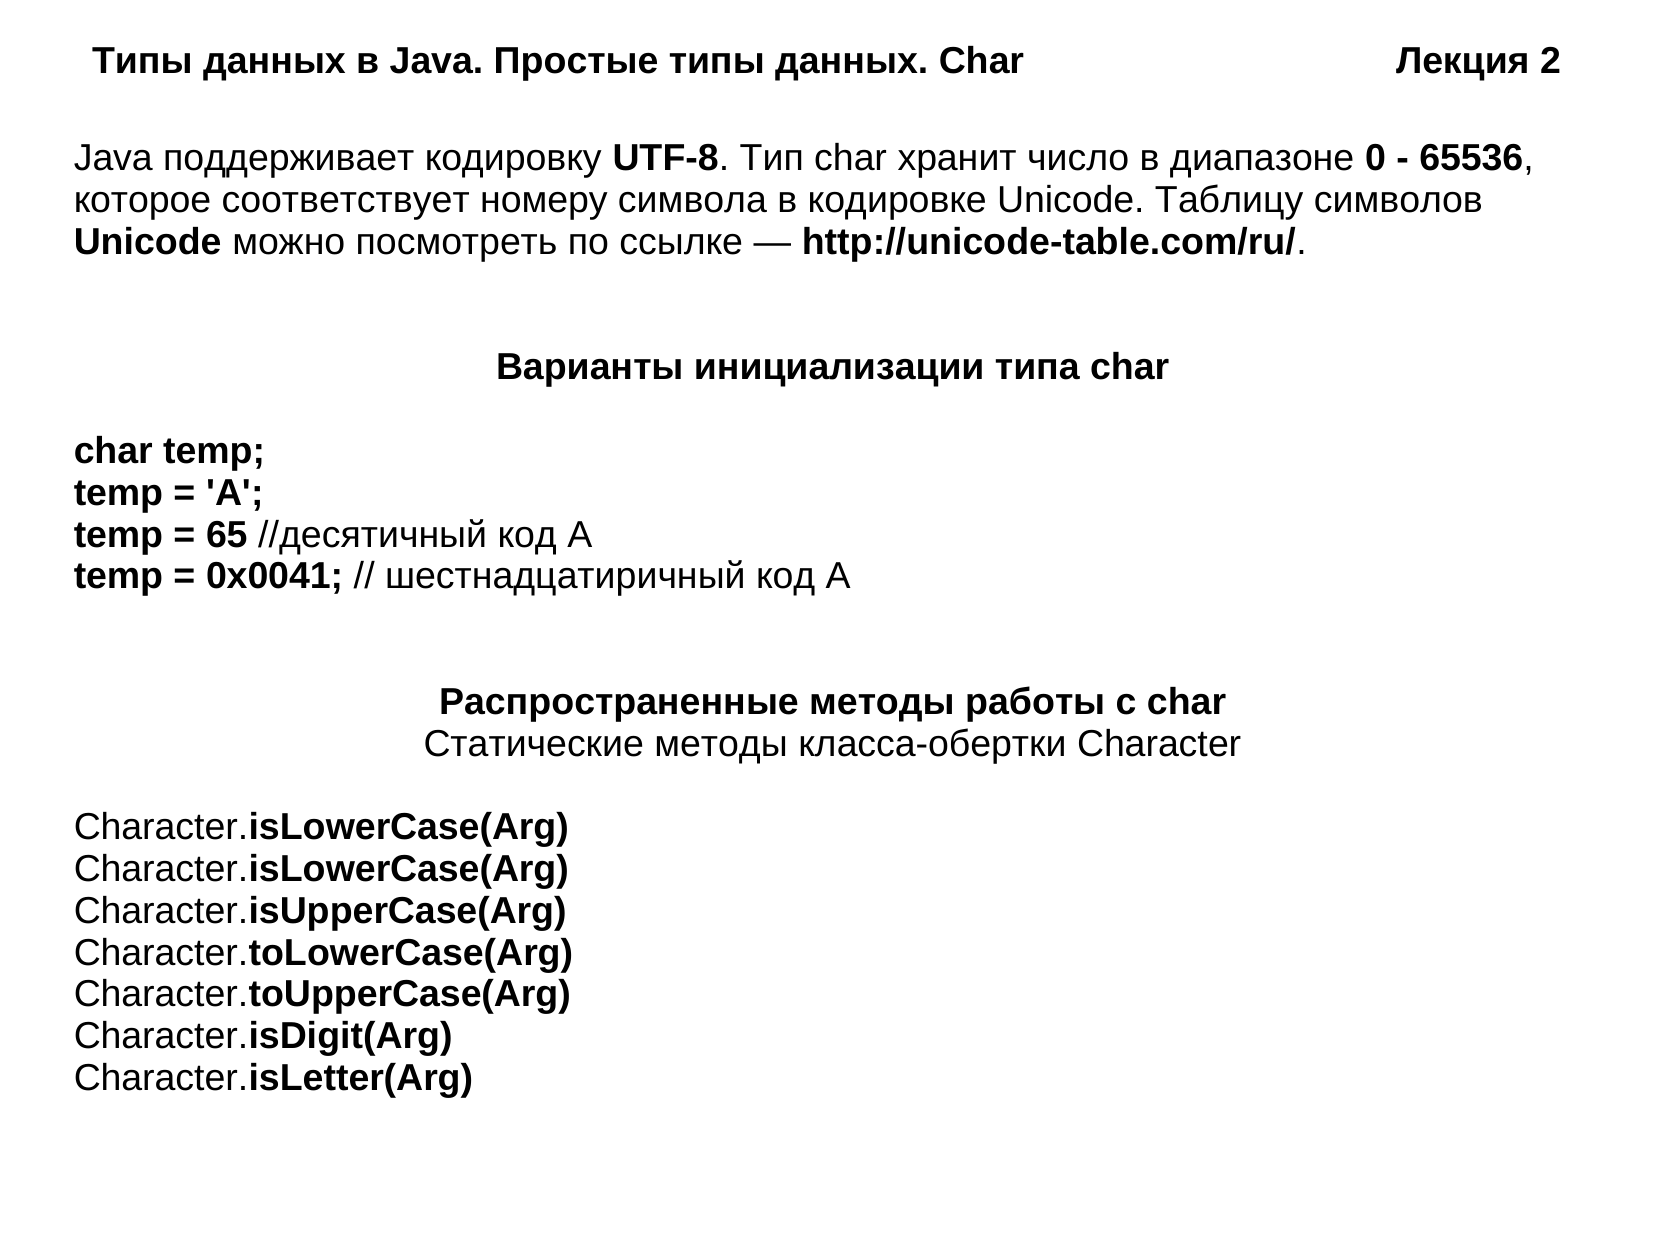

Типы данных в Java. Простые типы данных. Char				Лекция 2
Java поддерживает кодировку UTF-8. Тип char хранит число в диапазоне 0 - 65536, которое соответствует номеру символа в кодировке Unicode. Таблицу символов Unicode можно посмотреть по ссылке — http://unicode-table.com/ru/.
Варианты инициализации типа char
char temp;
temp = 'A';
temp = 65 //десятичный код A
temp = 0x0041; // шестнадцатиричный код A
Распространенные методы работы с char
Статические методы класса-обертки Character
Character.isLowerCase(Arg)
Character.isLowerCase(Arg)
Character.isUpperCase(Arg)
Character.toLowerCase(Arg)
Character.toUpperCase(Arg)
Character.isDigit(Arg)
Character.isLetter(Arg)